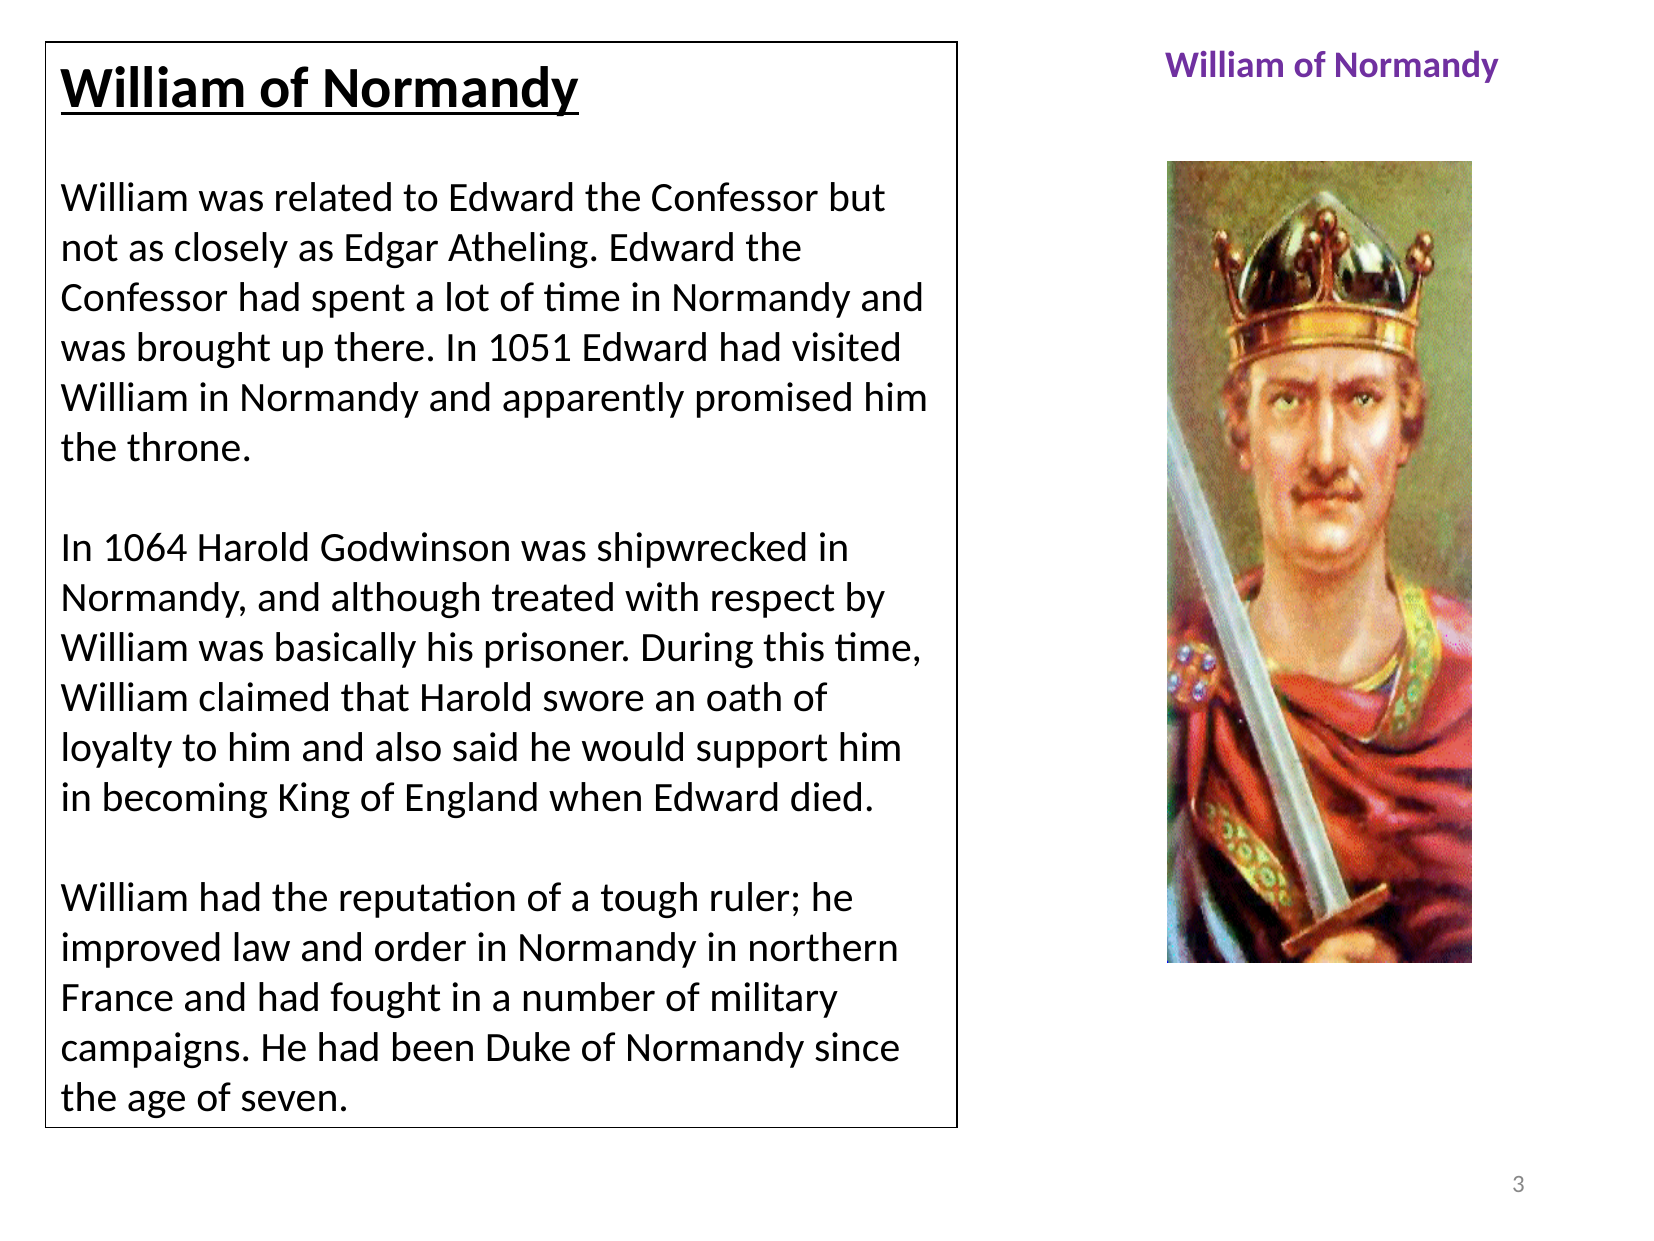

William of Normandy
William of Normandy
William was related to Edward the Confessor but not as closely as Edgar Atheling. Edward the Confessor had spent a lot of time in Normandy and was brought up there. In 1051 Edward had visited William in Normandy and apparently promised him the throne.
In 1064 Harold Godwinson was shipwrecked in Normandy, and although treated with respect by William was basically his prisoner. During this time, William claimed that Harold swore an oath of loyalty to him and also said he would support him in becoming King of England when Edward died.
William had the reputation of a tough ruler; he improved law and order in Normandy in northern France and had fought in a number of military campaigns. He had been Duke of Normandy since the age of seven.